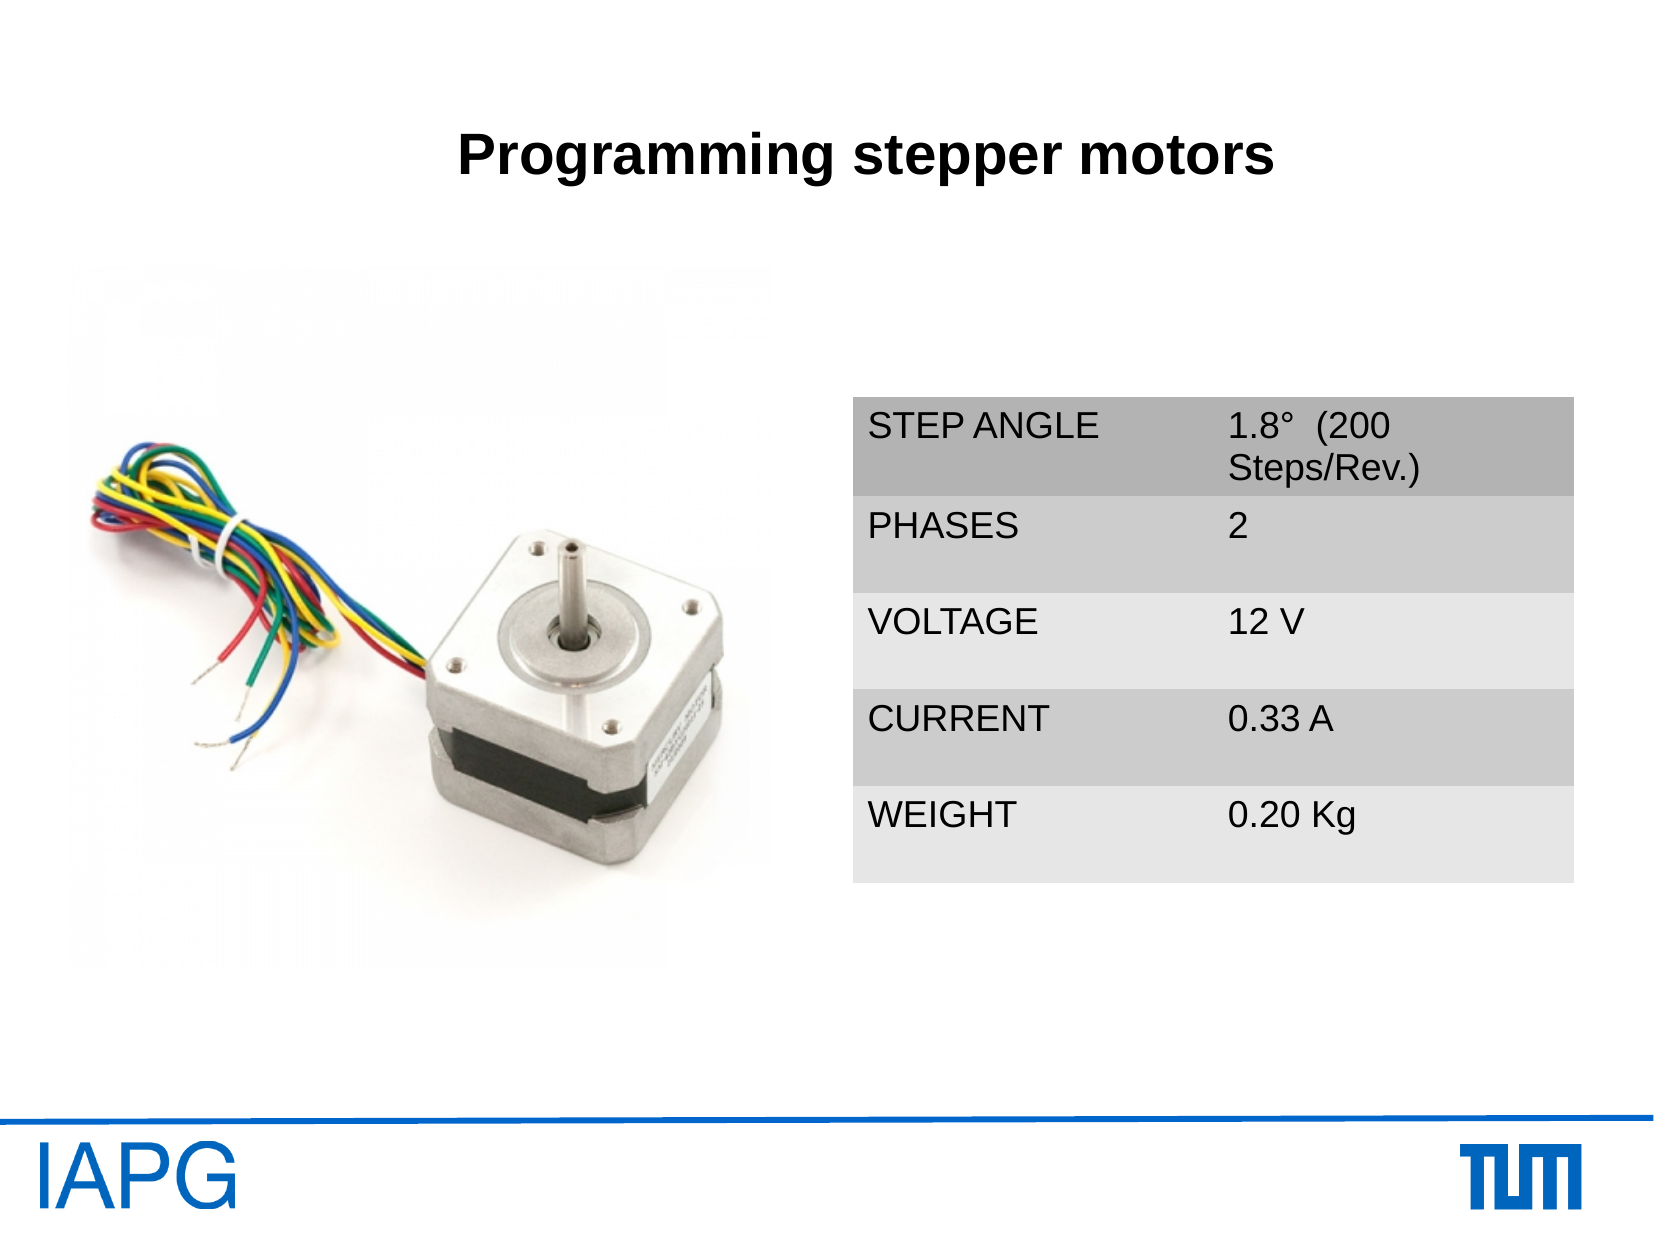

Programming stepper motors
| STEP ANGLE | 1.8° (200 Steps/Rev.) |
| --- | --- |
| PHASES | 2 |
| VOLTAGE | 12 V |
| CURRENT | 0.33 A |
| WEIGHT | 0.20 Kg |